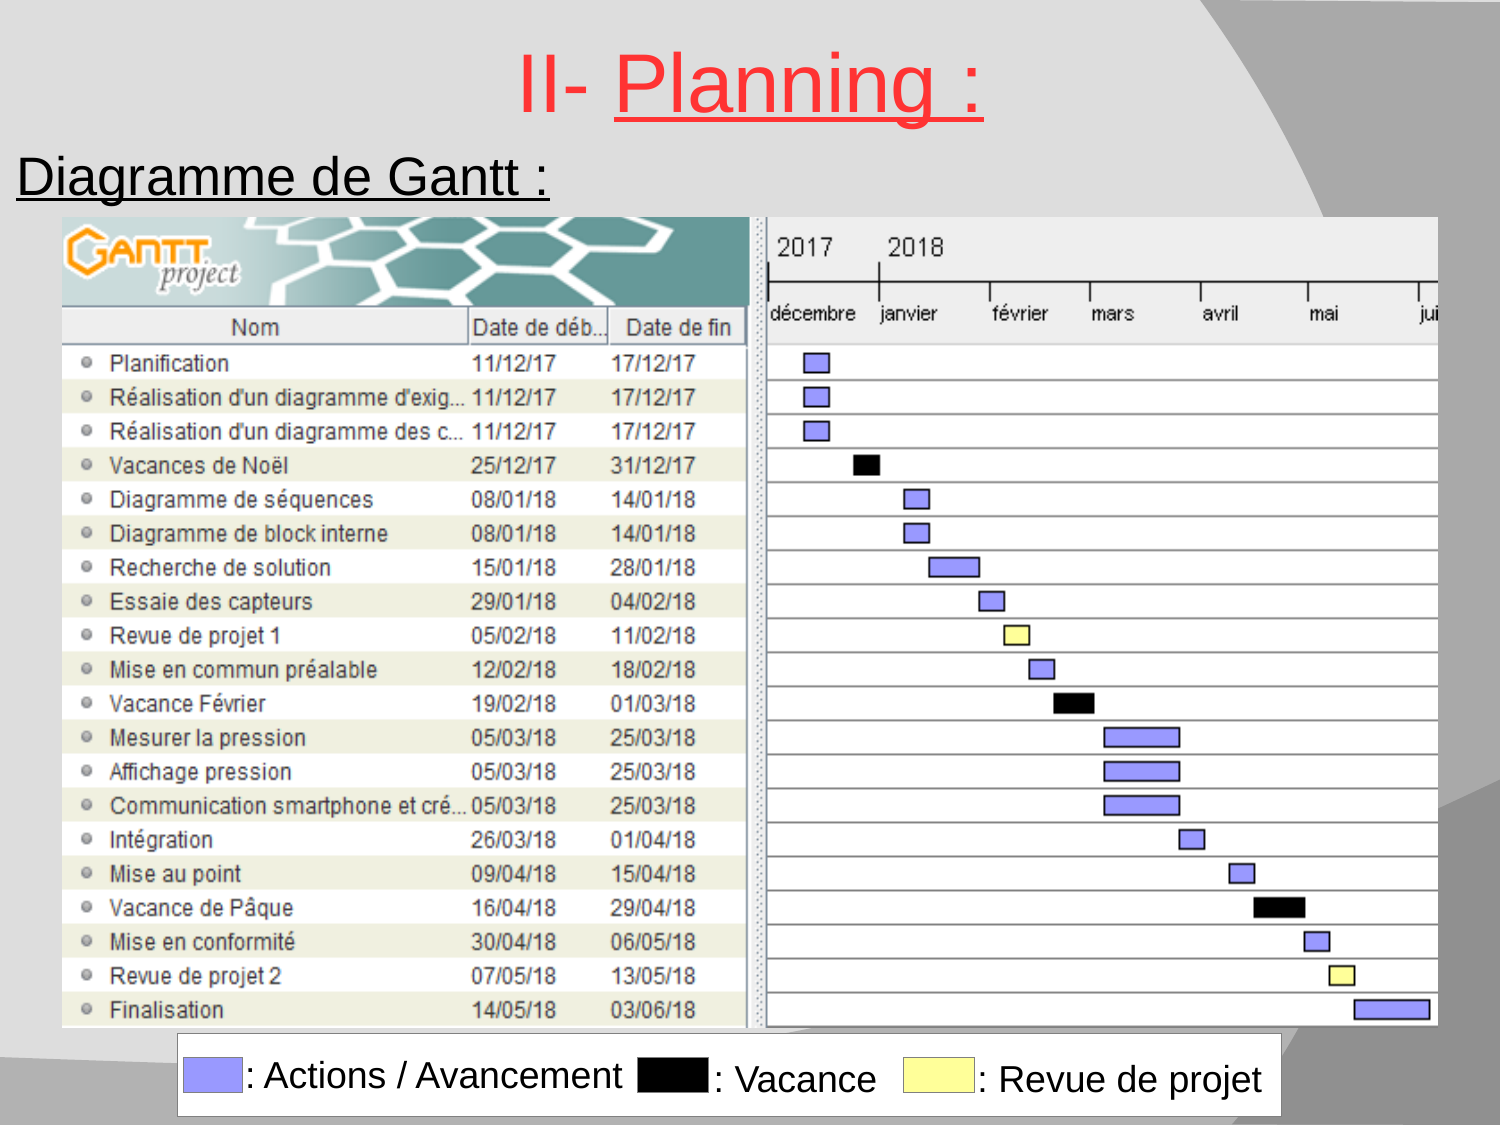

II- Planning :
Diagramme de Gantt :
: Actions / Avancement
: Vacance
: Revue de projet